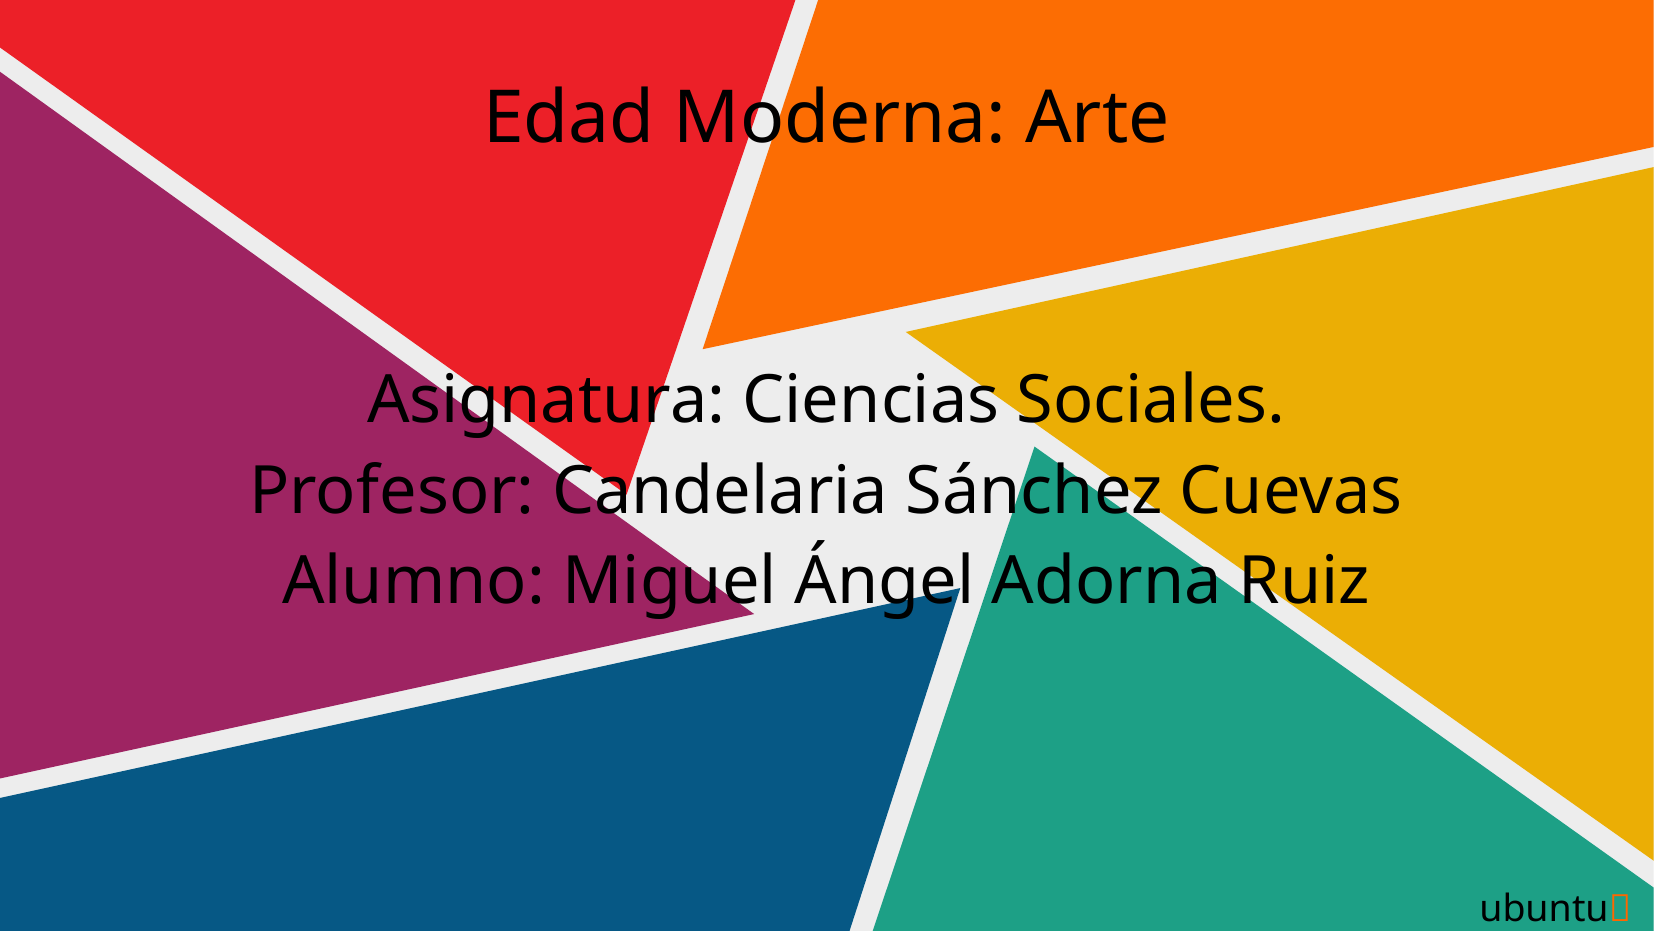

# Edad Moderna: Arte
Asignatura: Ciencias Sociales.
Profesor: Candelaria Sánchez Cuevas
Alumno: Miguel Ángel Adorna Ruiz
ubuntu